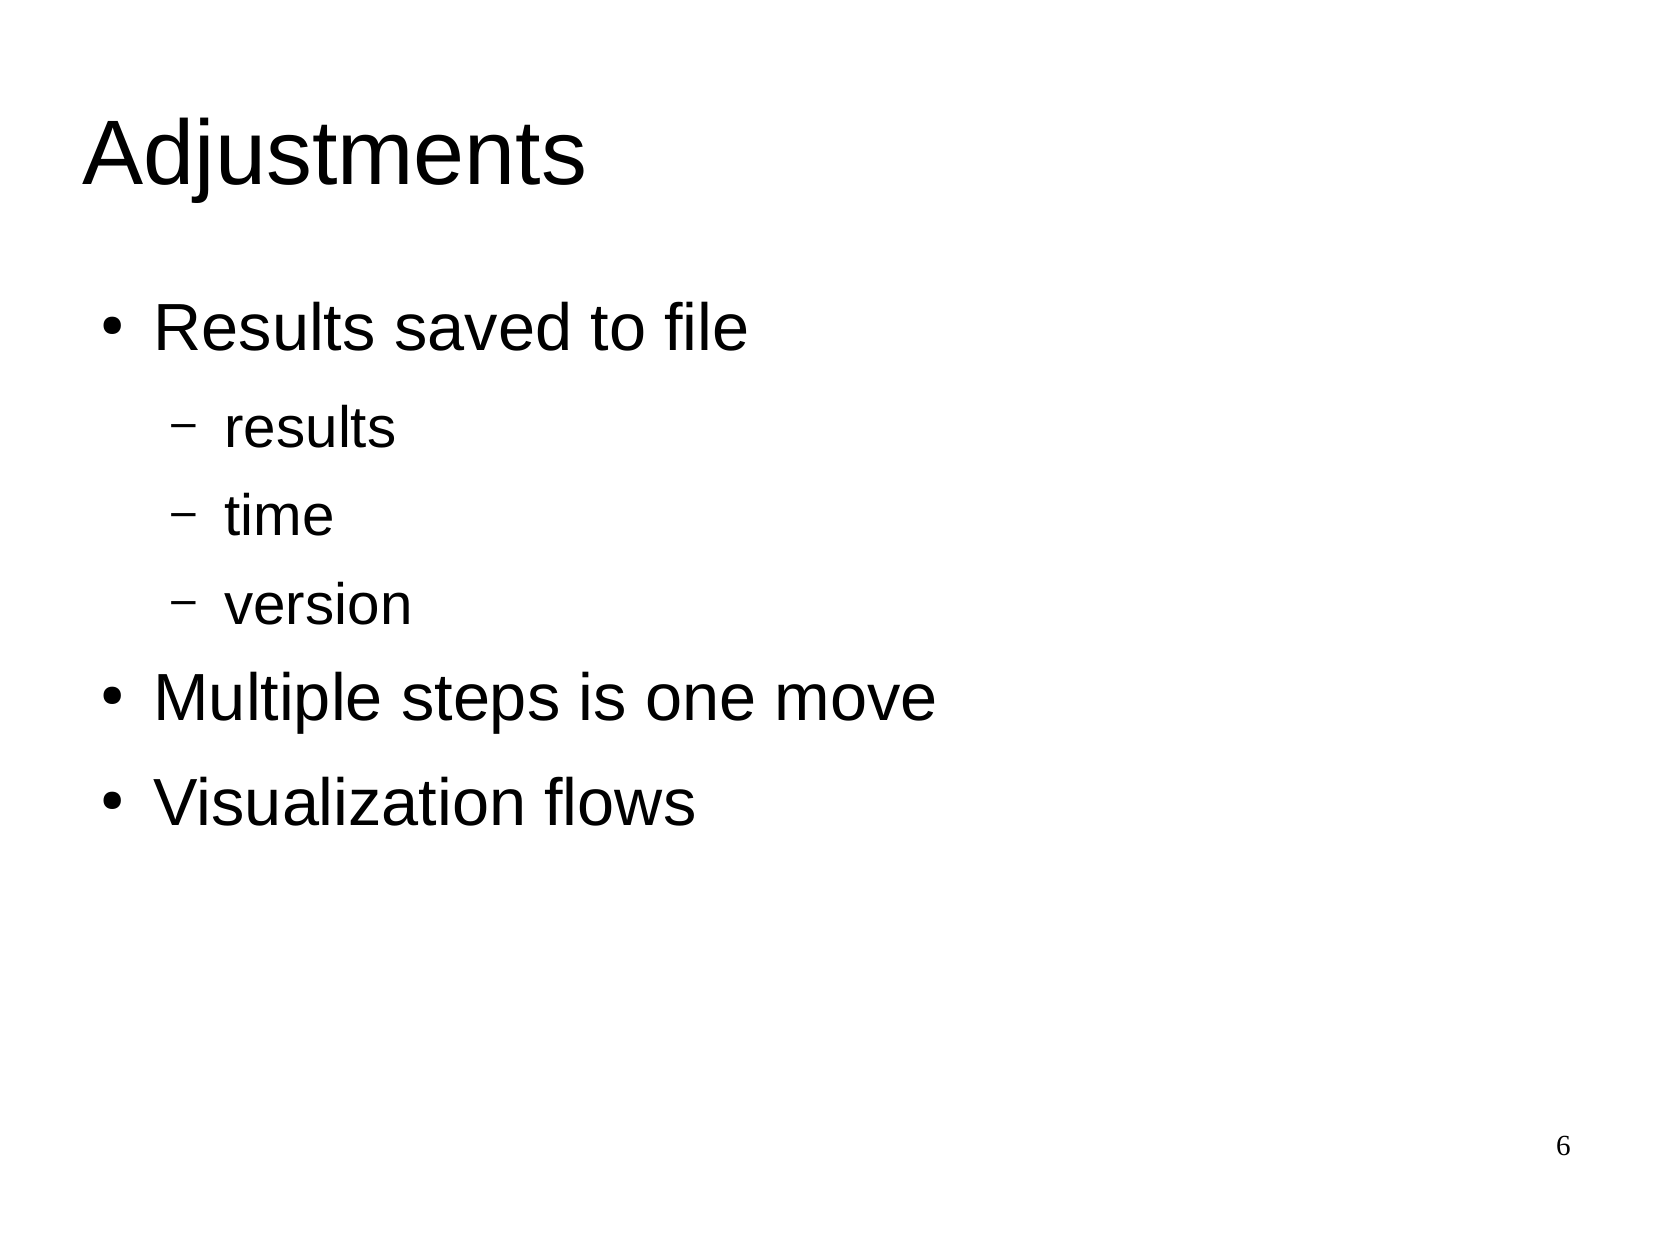

# Adjustments
Results saved to file
results
time
version
Multiple steps is one move
Visualization flows
6